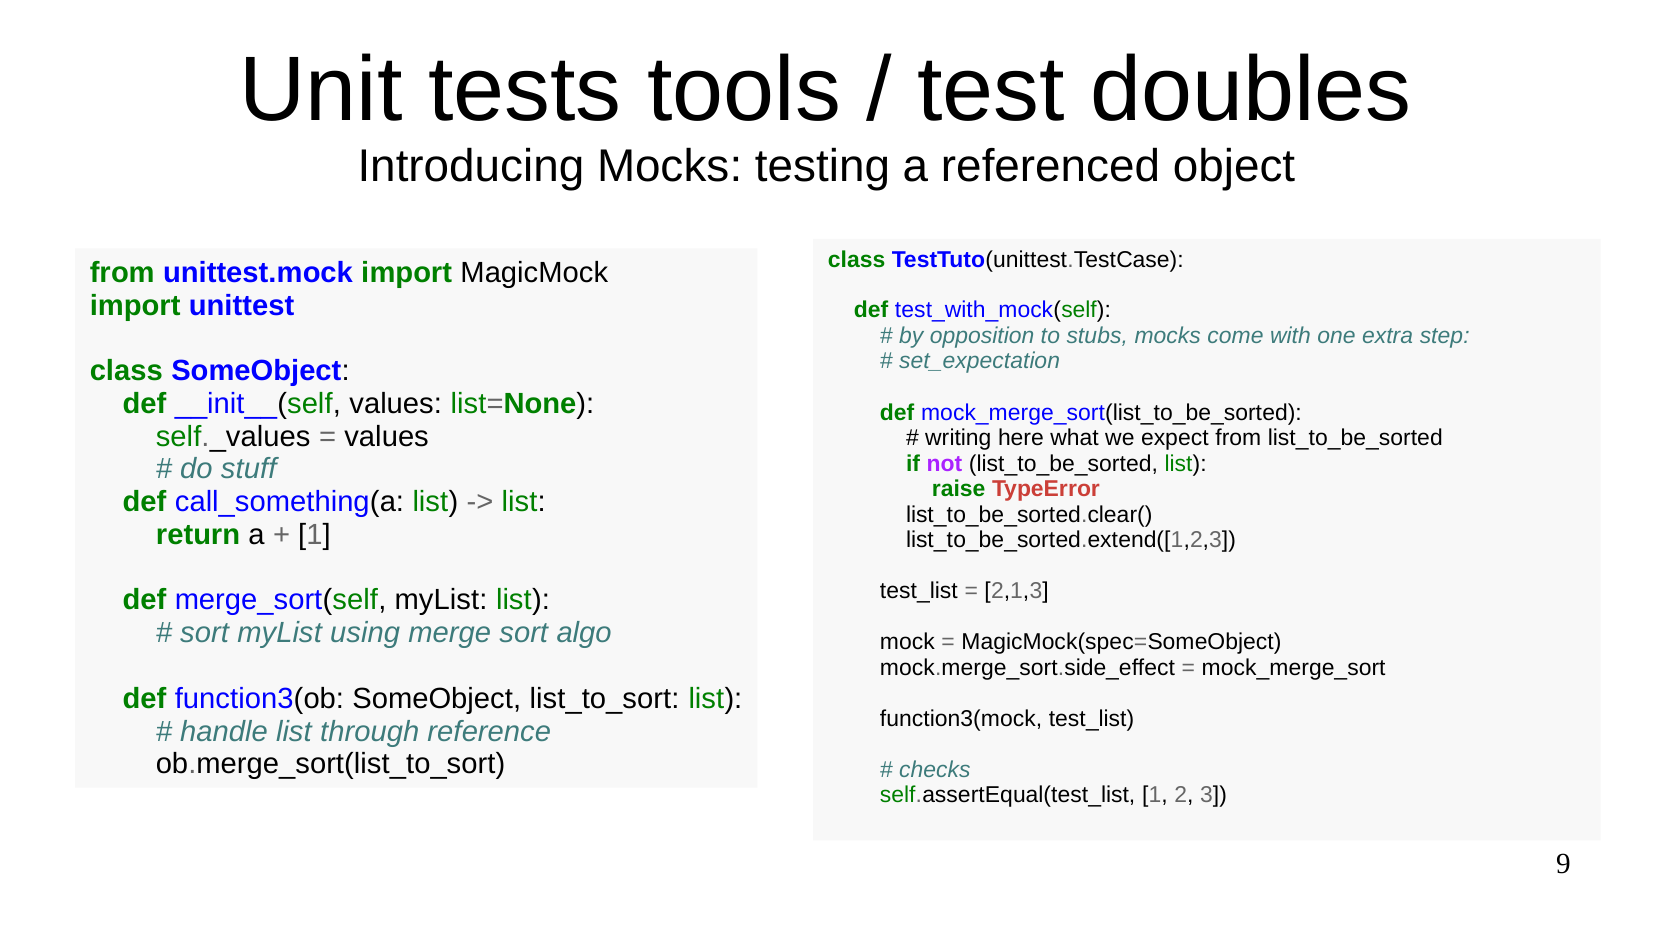

# Unit tests tools / test doubles Introducing Mocks: testing a referenced object
class TestTuto(unittest.TestCase):
 def test_with_mock(self):
 # by opposition to stubs, mocks come with one extra step:
 # set_expectation
 def mock_merge_sort(list_to_be_sorted):
 # writing here what we expect from list_to_be_sorted
 if not (list_to_be_sorted, list):
 raise TypeError
 list_to_be_sorted.clear()
 list_to_be_sorted.extend([1,2,3])
 test_list = [2,1,3]
 mock = MagicMock(spec=SomeObject)
 mock.merge_sort.side_effect = mock_merge_sort
 function3(mock, test_list)
 # checks
 self.assertEqual(test_list, [1, 2, 3])
from unittest.mock import MagicMock
import unittest
class SomeObject:
 def __init__(self, values: list=None):
 self._values = values
 # do stuff
 def call_something(a: list) -> list:
 return a + [1]
 def merge_sort(self, myList: list):
 # sort myList using merge sort algo
 def function3(ob: SomeObject, list_to_sort: list):
 # handle list through reference
 ob.merge_sort(list_to_sort)
9